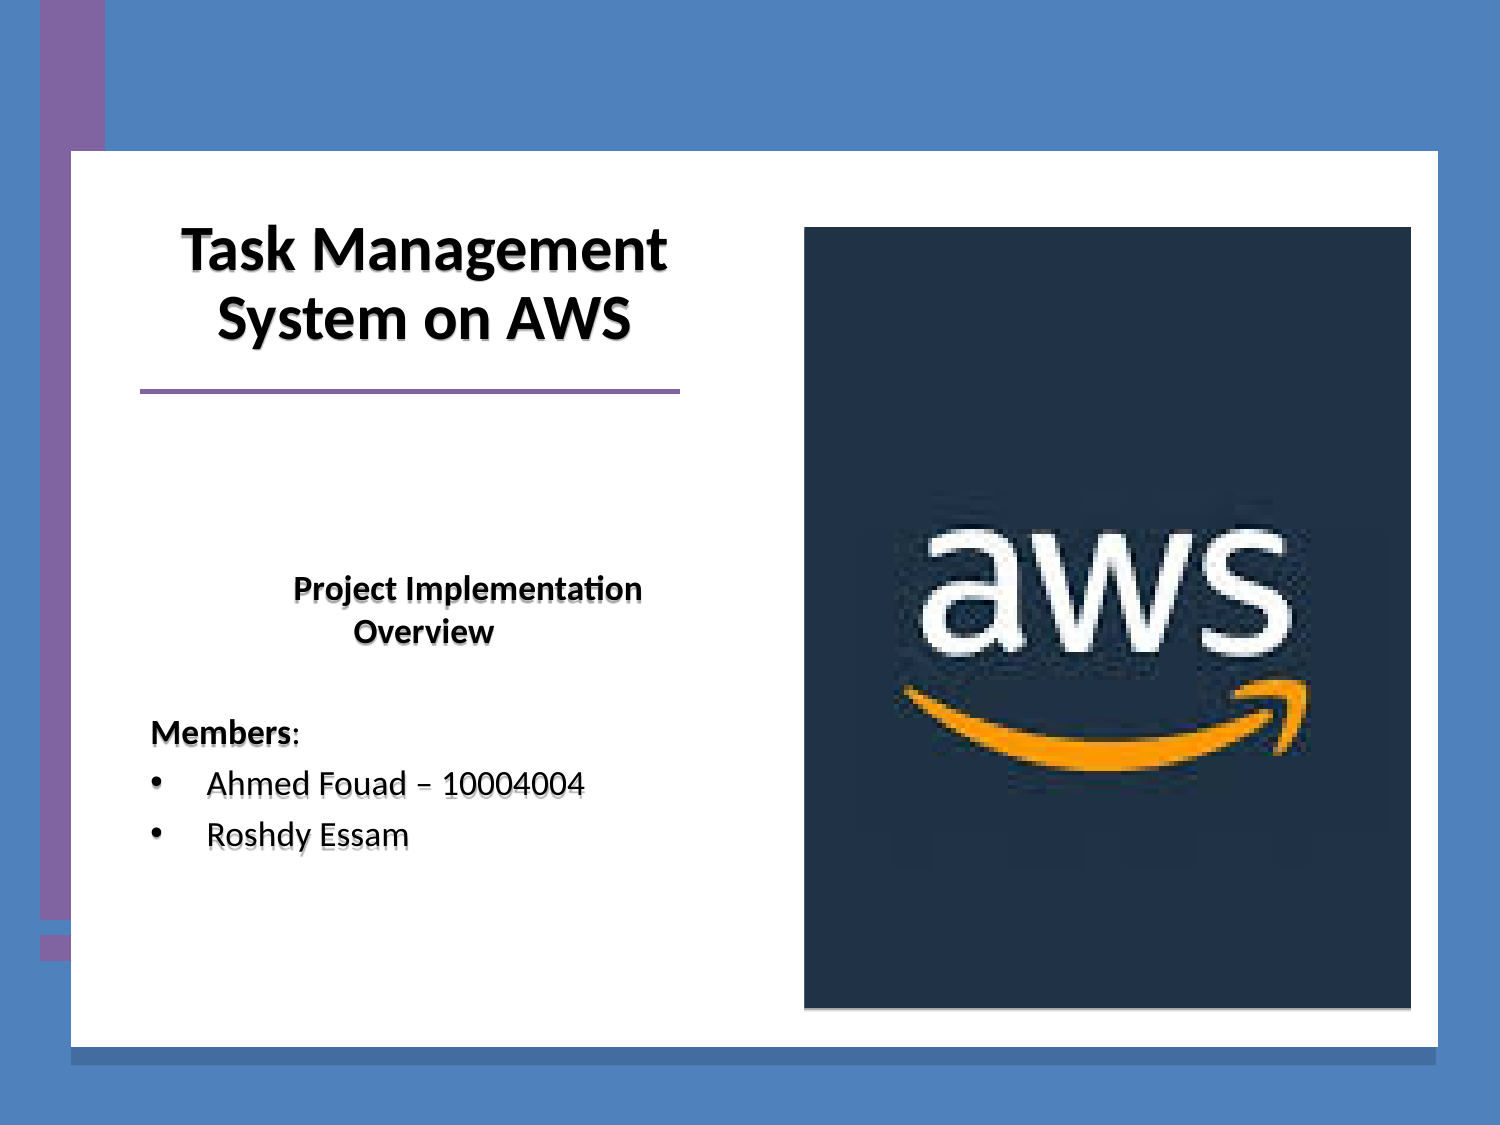

# Task Management System on AWS
 Project Implementation Overview
Members:
Ahmed Fouad – 10004004
Roshdy Essam